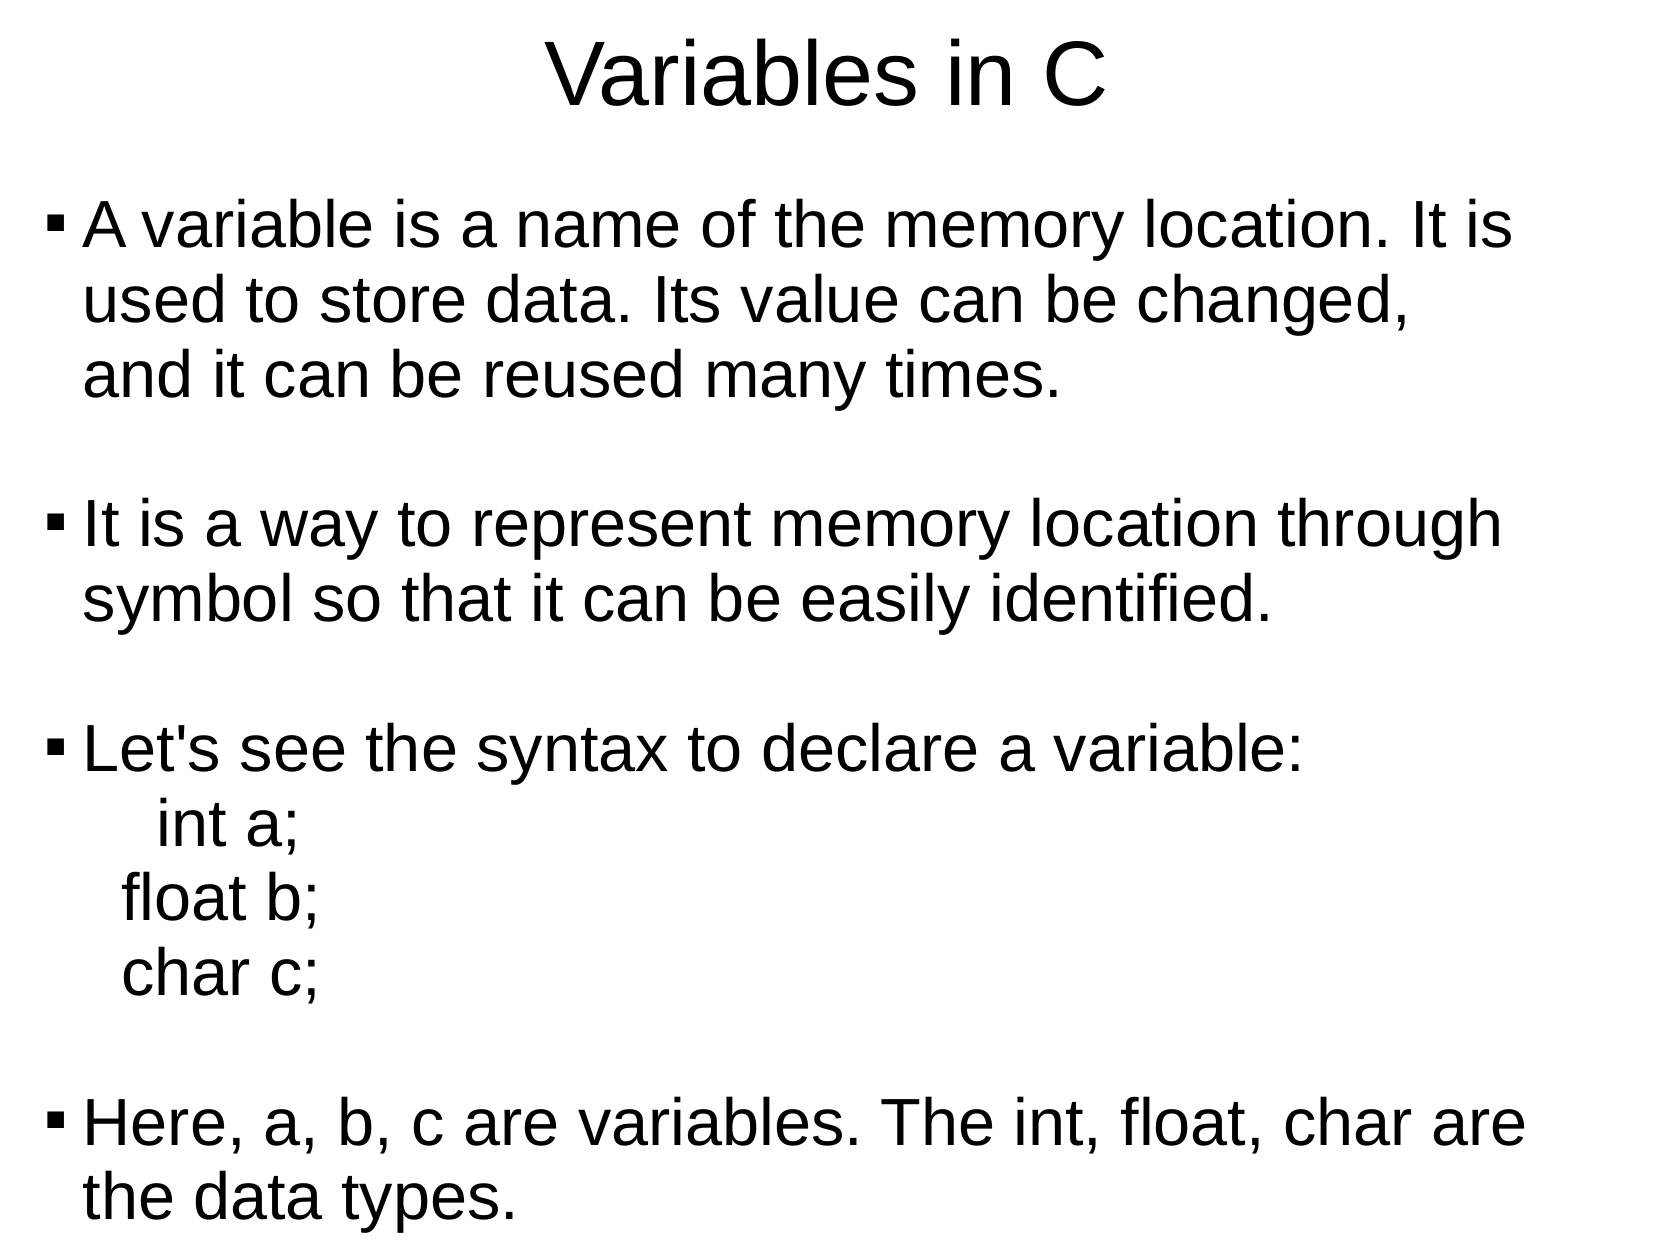

# Variables in C
A variable is a name of the memory location. It is used to store data. Its value can be changed, and it can be reused many times.
It is a way to represent memory location through symbol so that it can be easily identified.
Let's see the syntax to declare a variable:
 int a;
 float b;
 char c;
Here, a, b, c are variables. The int, float, char are the data types.